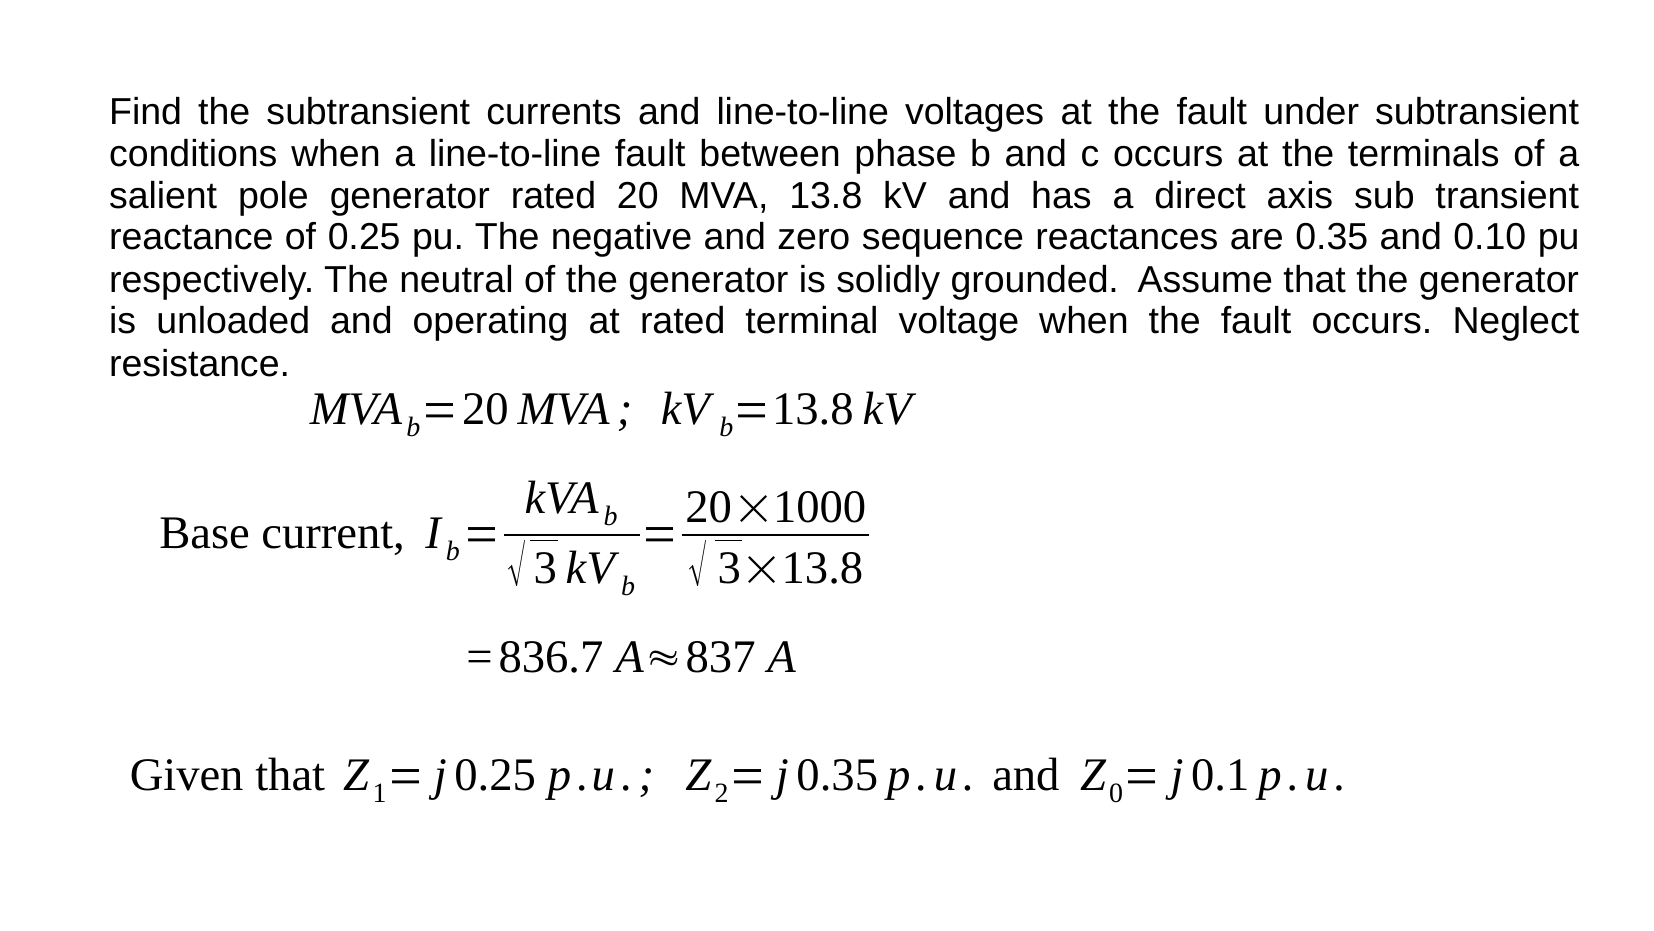

Find the subtransient currents and line-to-line voltages at the fault under subtransient conditions when a line-to-line fault between phase b and c occurs at the terminals of a salient pole generator rated 20 MVA, 13.8 kV and has a direct axis sub transient reactance of 0.25 pu. The negative and zero sequence reactances are 0.35 and 0.10 pu respectively. The neutral of the generator is solidly grounded. Assume that the generator is unloaded and operating at rated terminal voltage when the fault occurs. Neglect resistance.